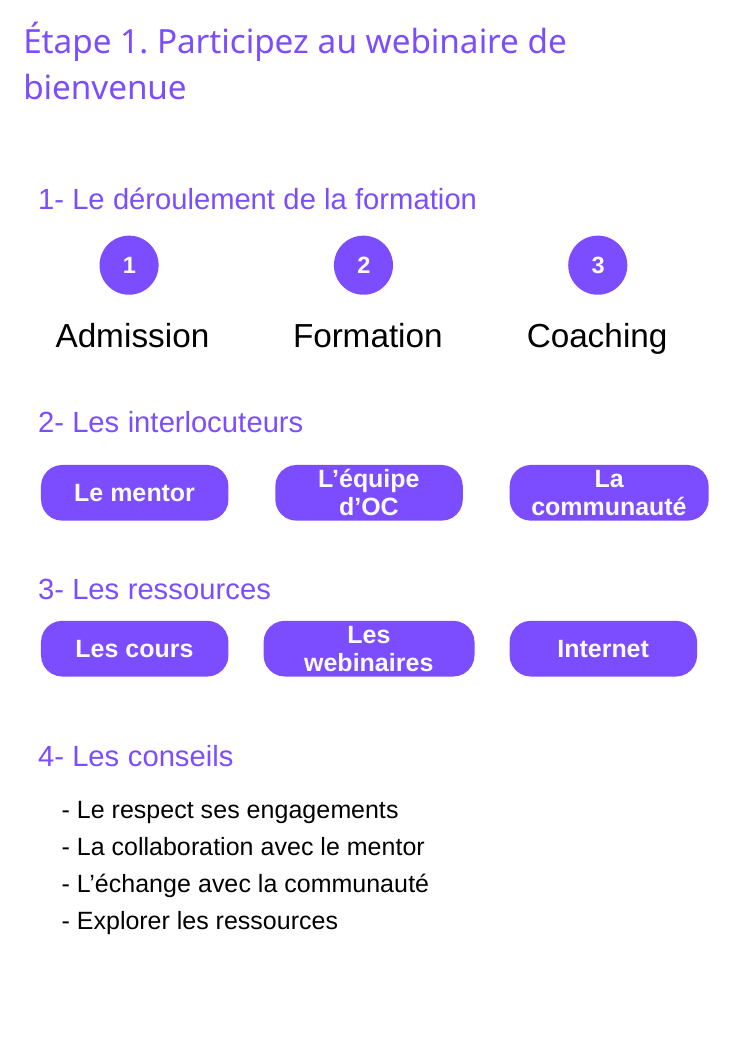

# Étape 1. Participez au webinaire de bienvenue
1- Le déroulement de la formation
1
2
3
Admission
Formation
Coaching
2- Les interlocuteurs
Le mentor
L’équipe d’OC
La communauté
3- Les ressources
Les cours
Les webinaires
Internet
4- Les conseils
- Le respect ses engagements
- La collaboration avec le mentor
- L’échange avec la communauté
- Explorer les ressources